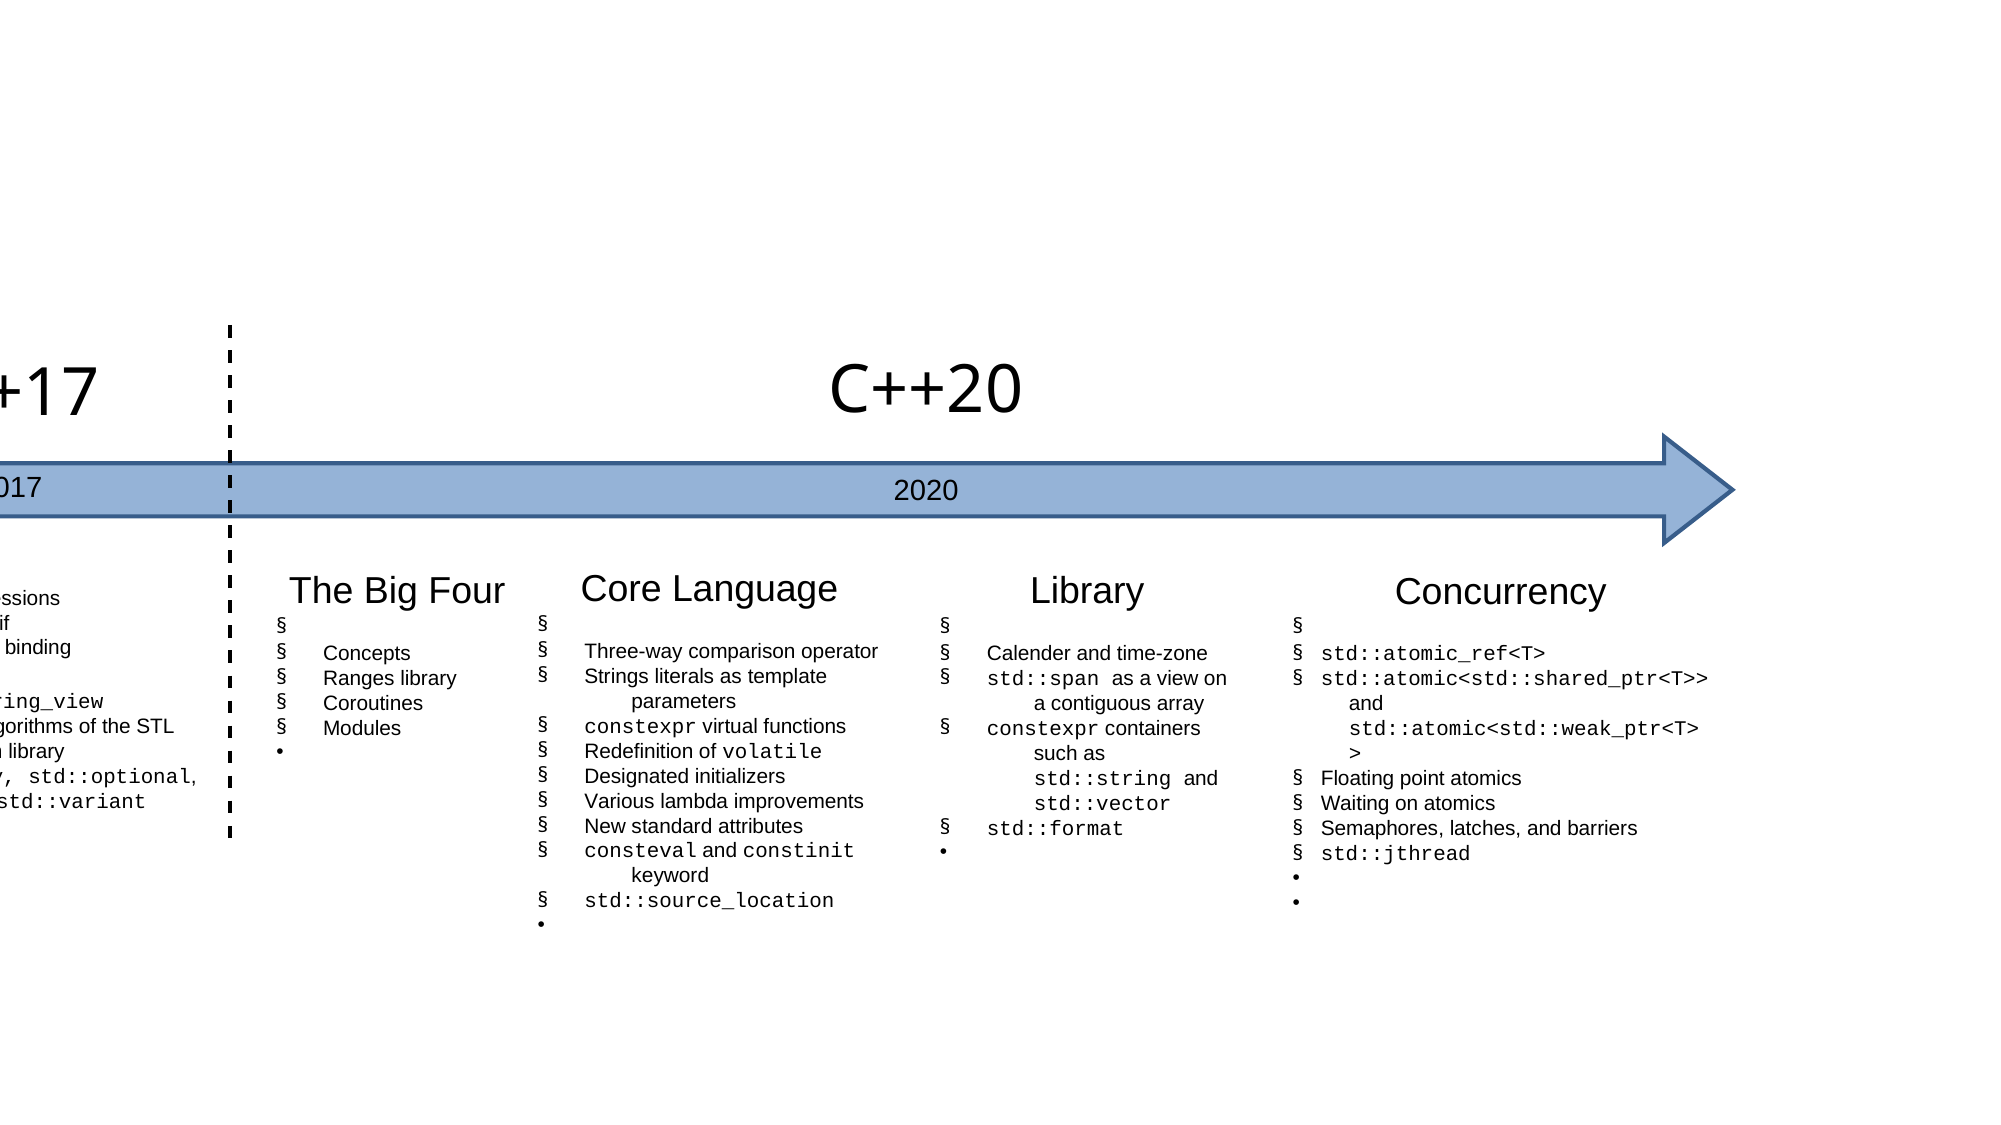

C++20
C++17
2017
2020
Fold expressions
constexpr if
Structured binding
std::string_view
Parallel algorithms of the STL
Filesystem library
std::any, std::optional, and std::variant
Core Language
Three-way comparison operator
Strings literals as template parameters
constexpr virtual functions
Redefinition of volatile
Designated initializers
Various lambda improvements
New standard attributes
consteval and constinit keyword
std::source_location
The Big Four
Concepts
Ranges library
Coroutines
Modules
Library
Calender and time-zone
std::span as a view on a contiguous array
constexpr containers such as std::string and std::vector
std::format
Concurrency
std::atomic_ref<T>
std::atomic<std::shared_ptr<T>> and std::atomic<std::weak_ptr<T>>
Floating point atomics
Waiting on atomics
Semaphores, latches, and barriers
std::jthread